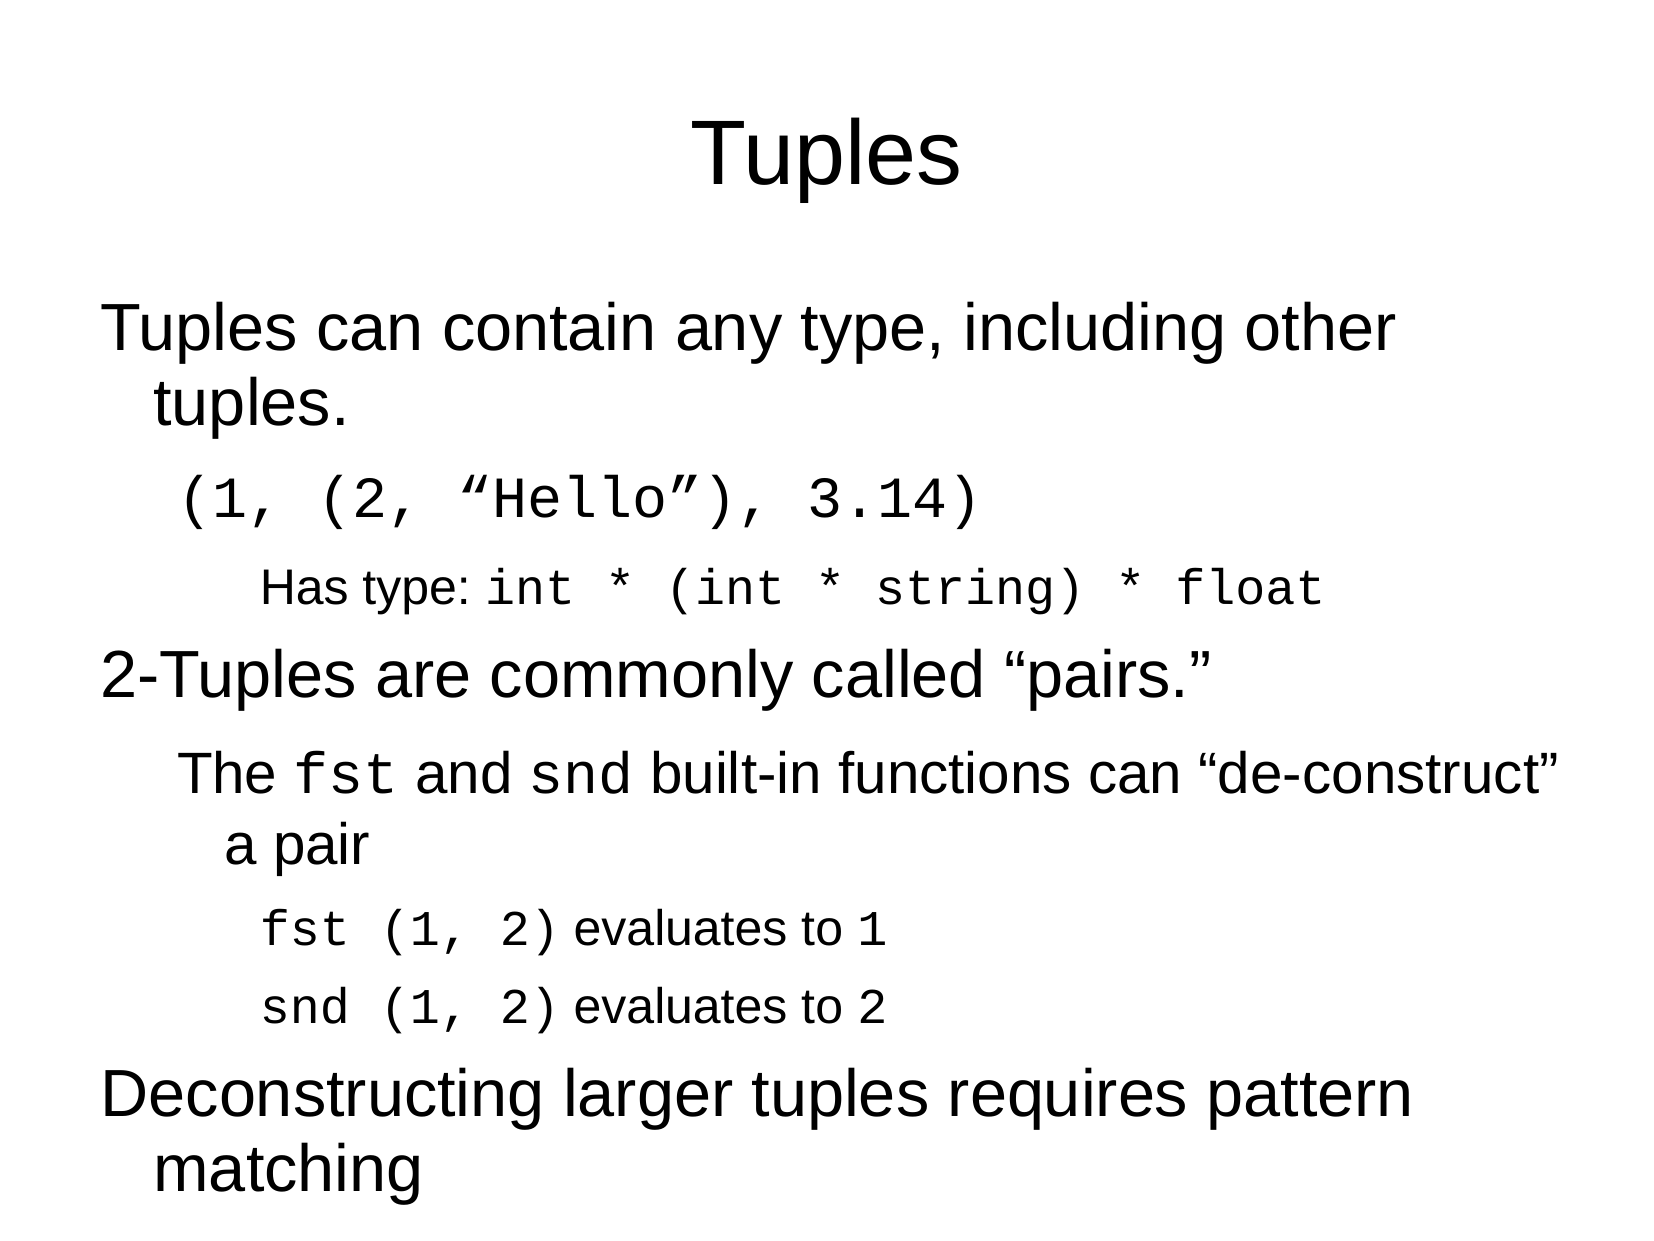

# Tuples
Tuples can contain any type, including other tuples.
(1, (2, “Hello”), 3.14)
Has type: int * (int * string) * float
2-Tuples are commonly called “pairs.”
The fst and snd built-in functions can “de-construct” a pair
fst (1, 2) evaluates to 1
snd (1, 2) evaluates to 2
Deconstructing larger tuples requires pattern matching